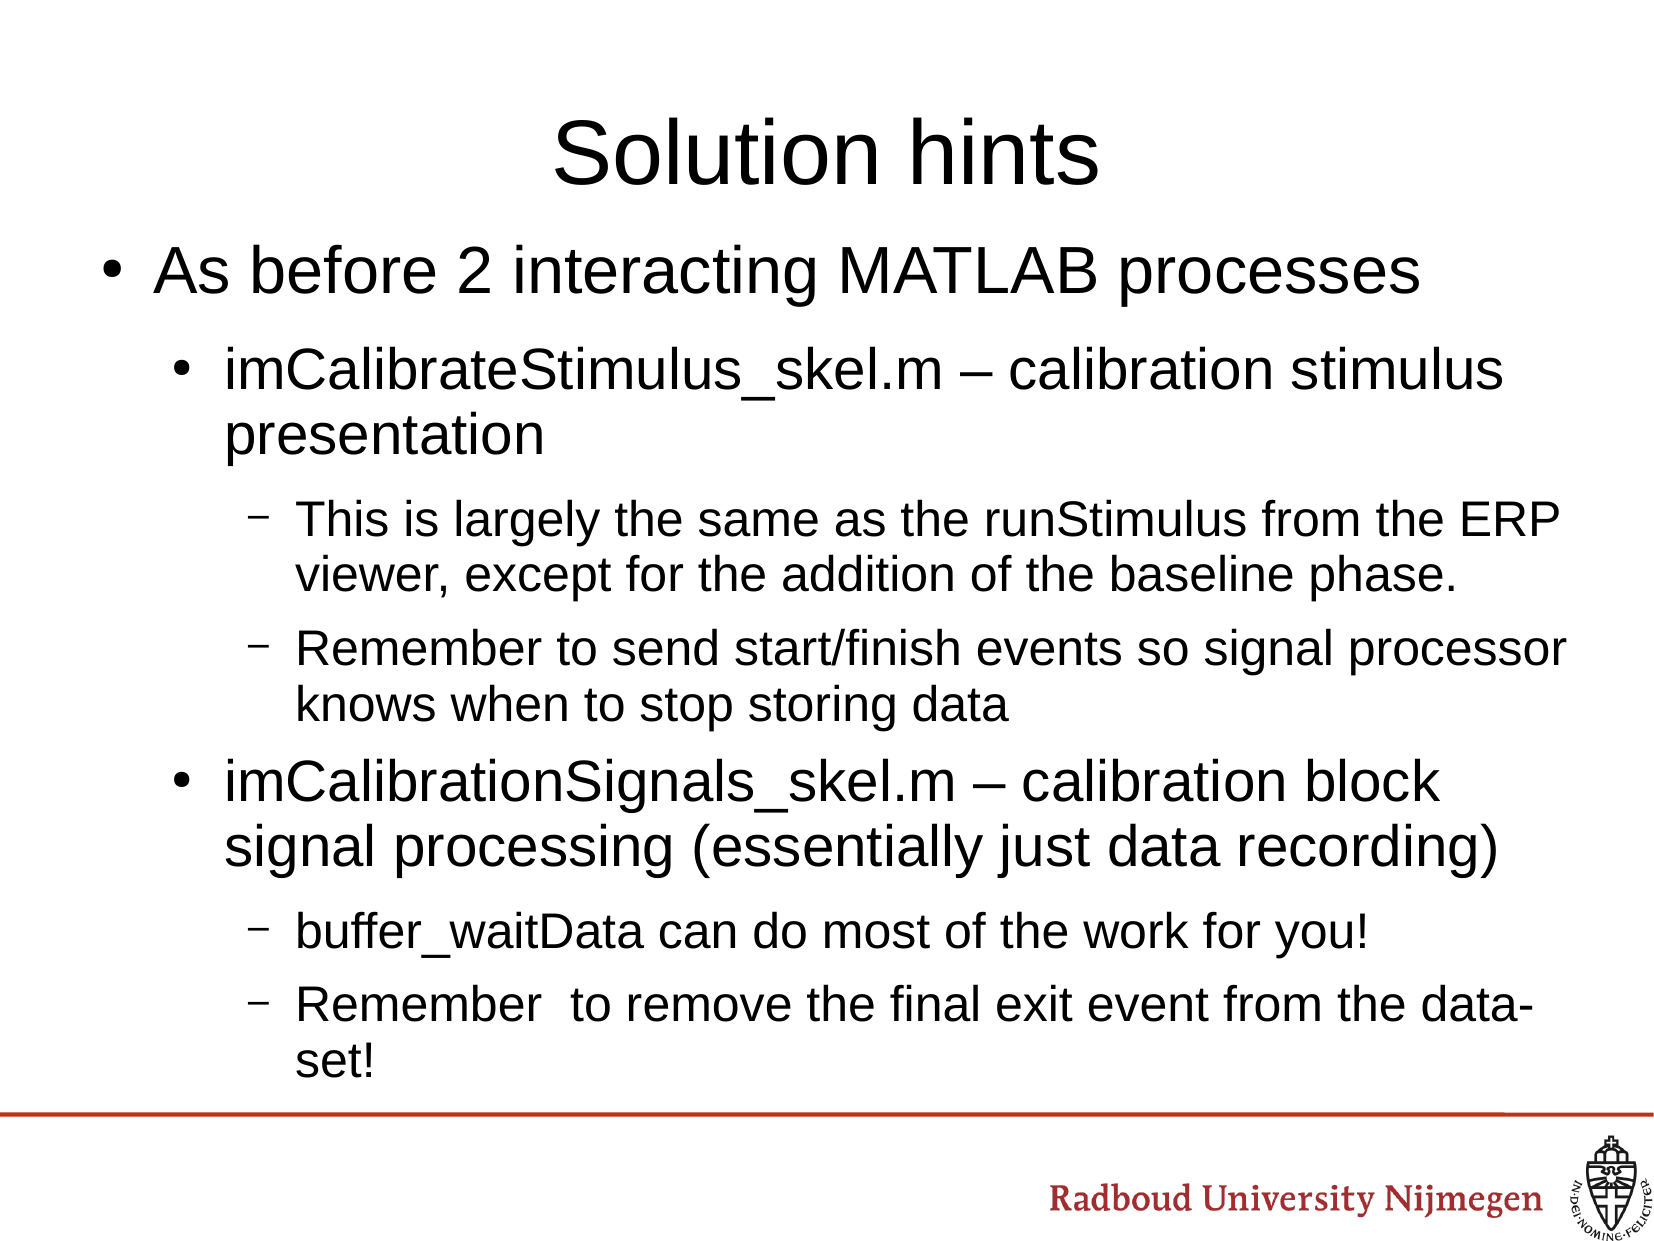

# Solution hints
As before 2 interacting MATLAB processes
imCalibrateStimulus_skel.m – calibration stimulus presentation
This is largely the same as the runStimulus from the ERP viewer, except for the addition of the baseline phase.
Remember to send start/finish events so signal processor knows when to stop storing data
imCalibrationSignals_skel.m – calibration block signal processing (essentially just data recording)
buffer_waitData can do most of the work for you!
Remember to remove the final exit event from the data-set!